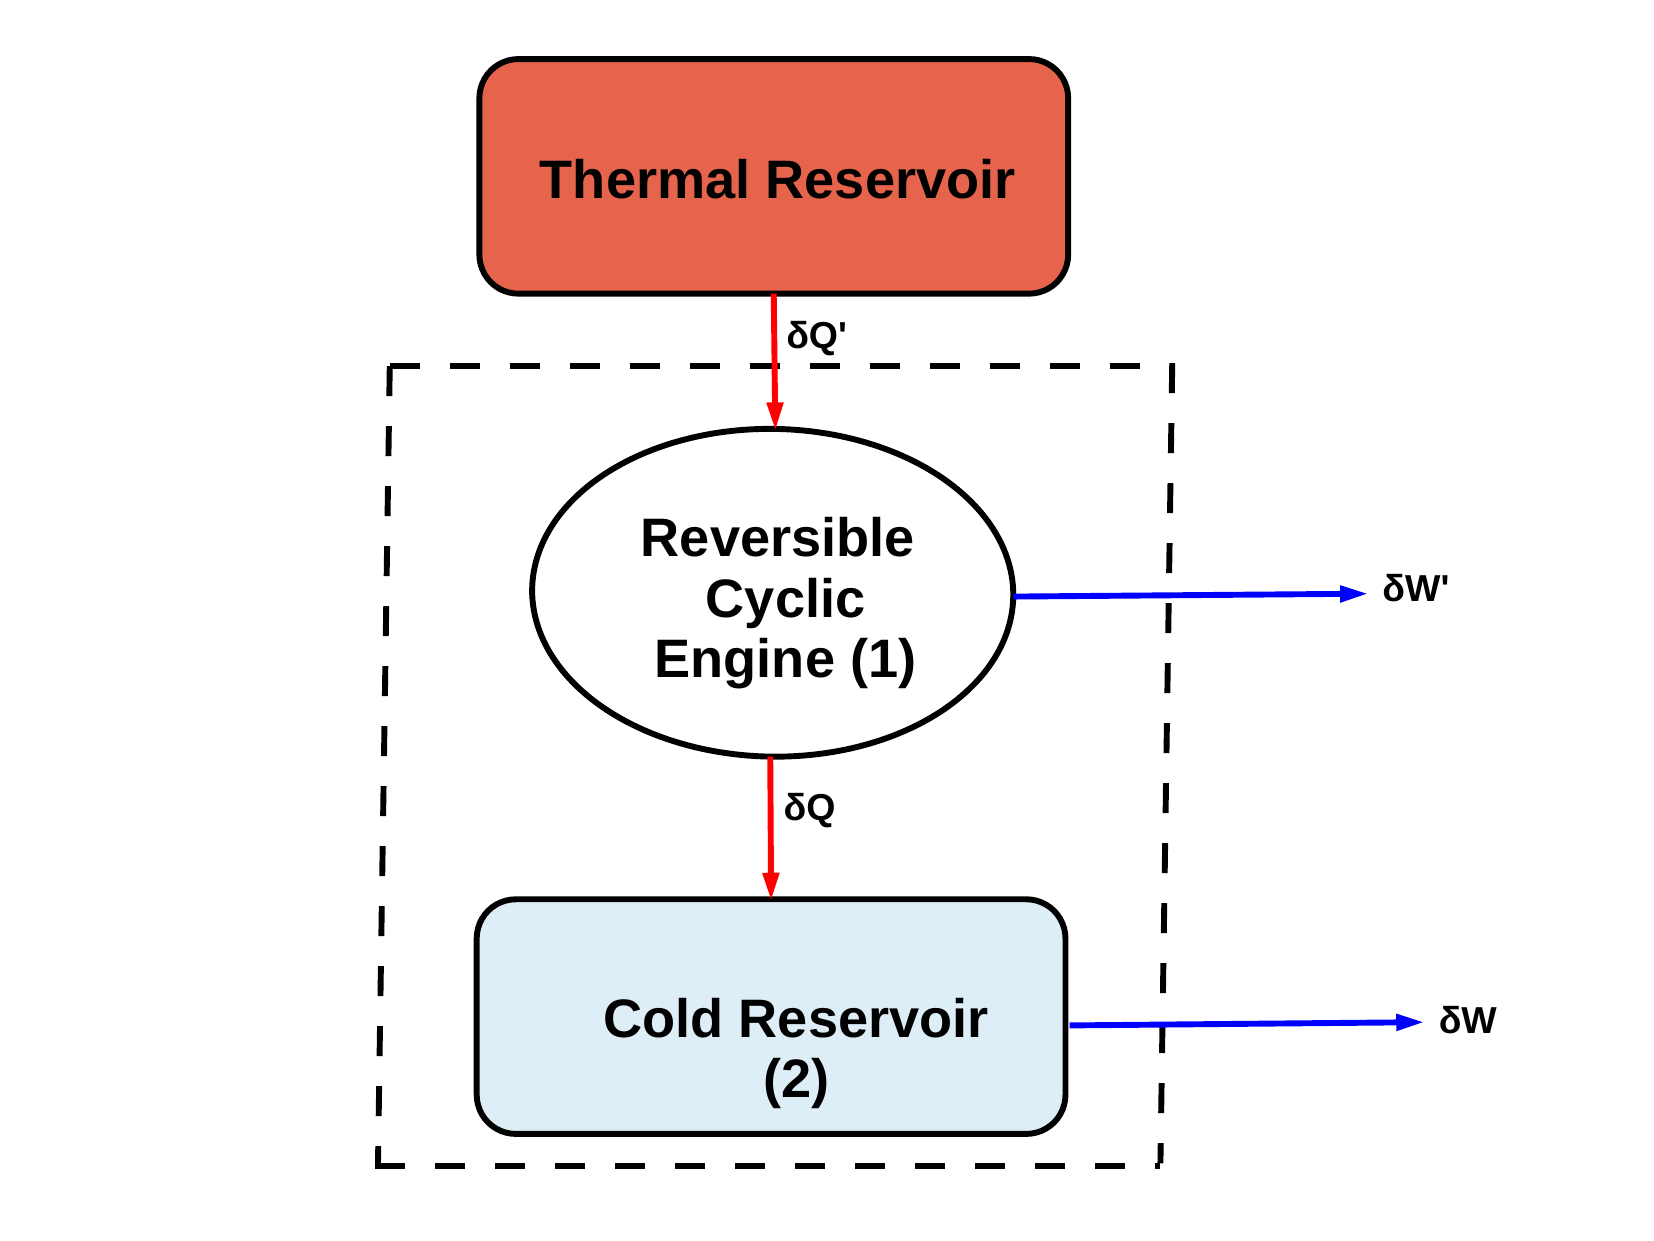

Thermal Reservoir
δQ'
Reversible Cyclic Engine (1)
δW'
δQ
Cold Reservoir
(2)
δW